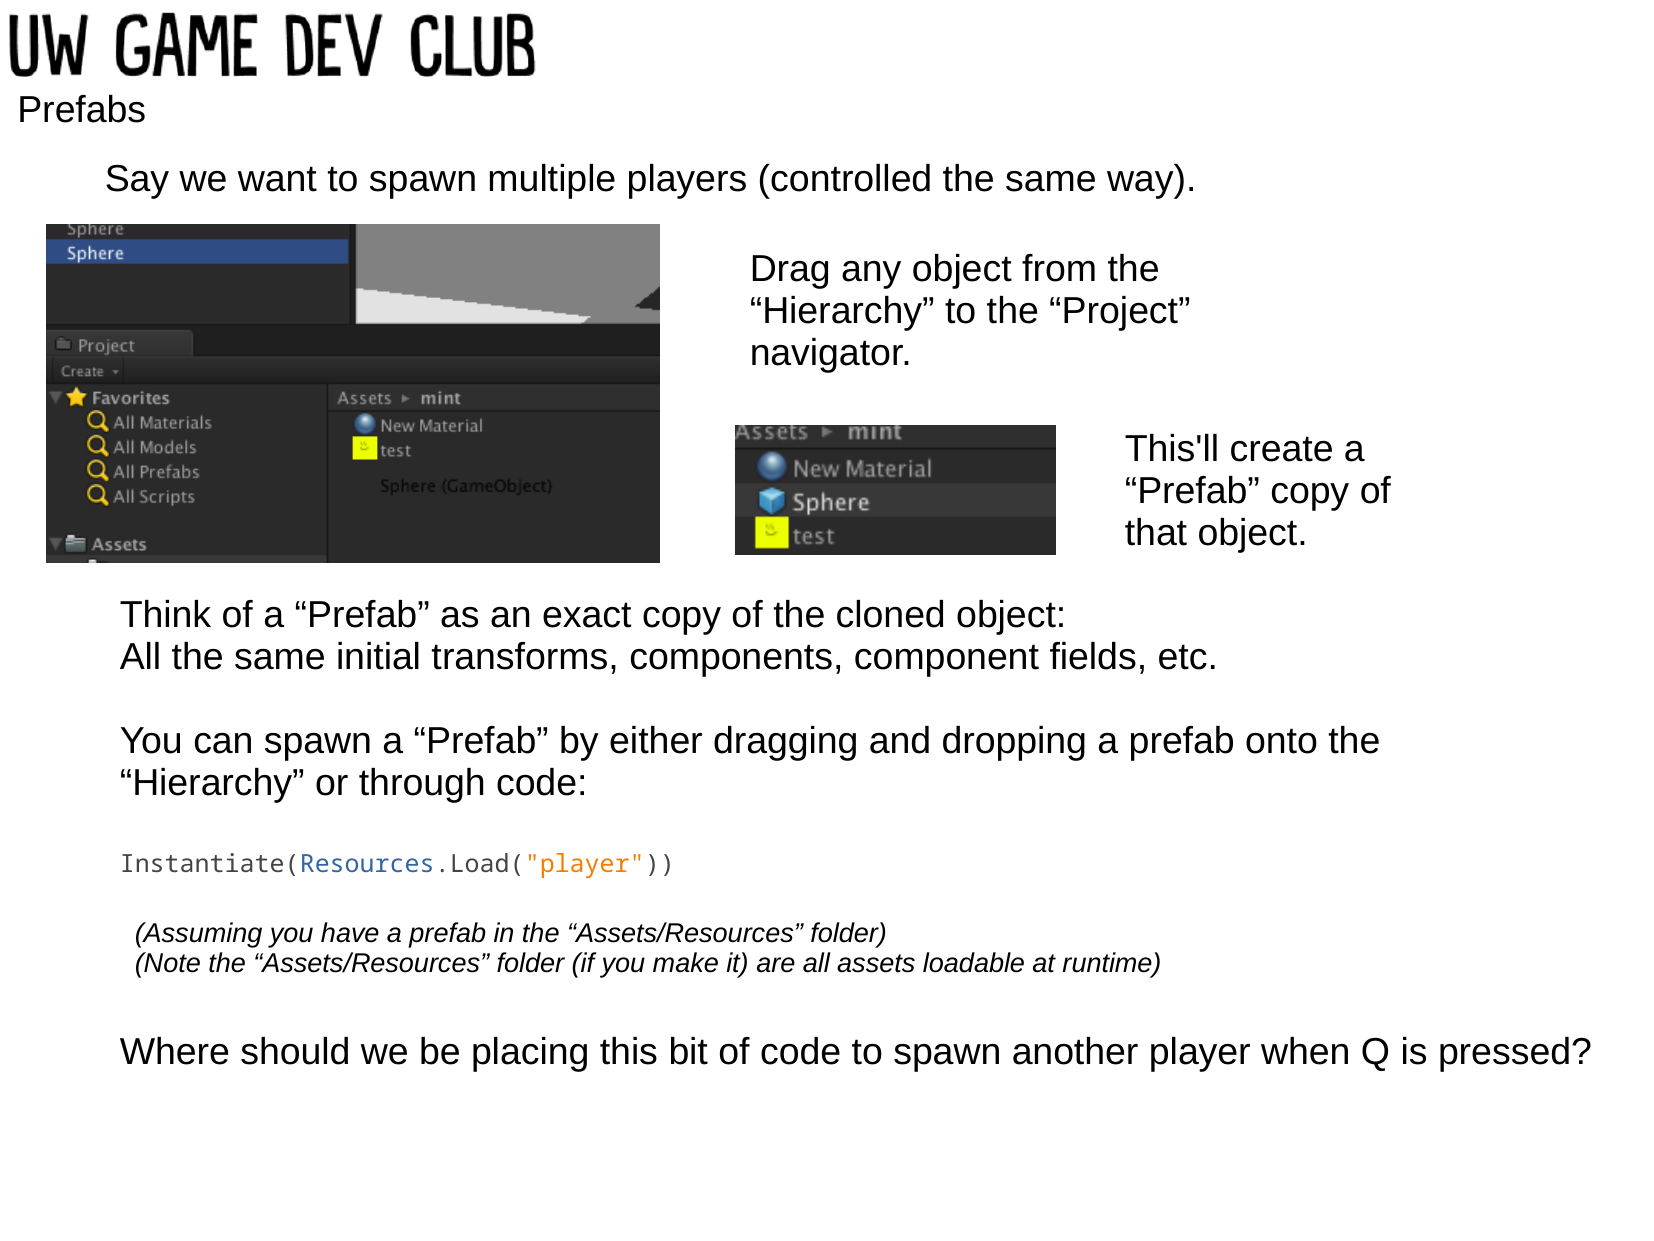

Prefabs
Say we want to spawn multiple players (controlled the same way).
Drag any object from the “Hierarchy” to the “Project” navigator.
This'll create a “Prefab” copy of that object.
Think of a “Prefab” as an exact copy of the cloned object:
All the same initial transforms, components, component fields, etc.
You can spawn a “Prefab” by either dragging and dropping a prefab onto the “Hierarchy” or through code:
Instantiate(Resources.Load("player"))
(Assuming you have a prefab in the “Assets/Resources” folder)
(Note the “Assets/Resources” folder (if you make it) are all assets loadable at runtime)
Where should we be placing this bit of code to spawn another player when Q is pressed?